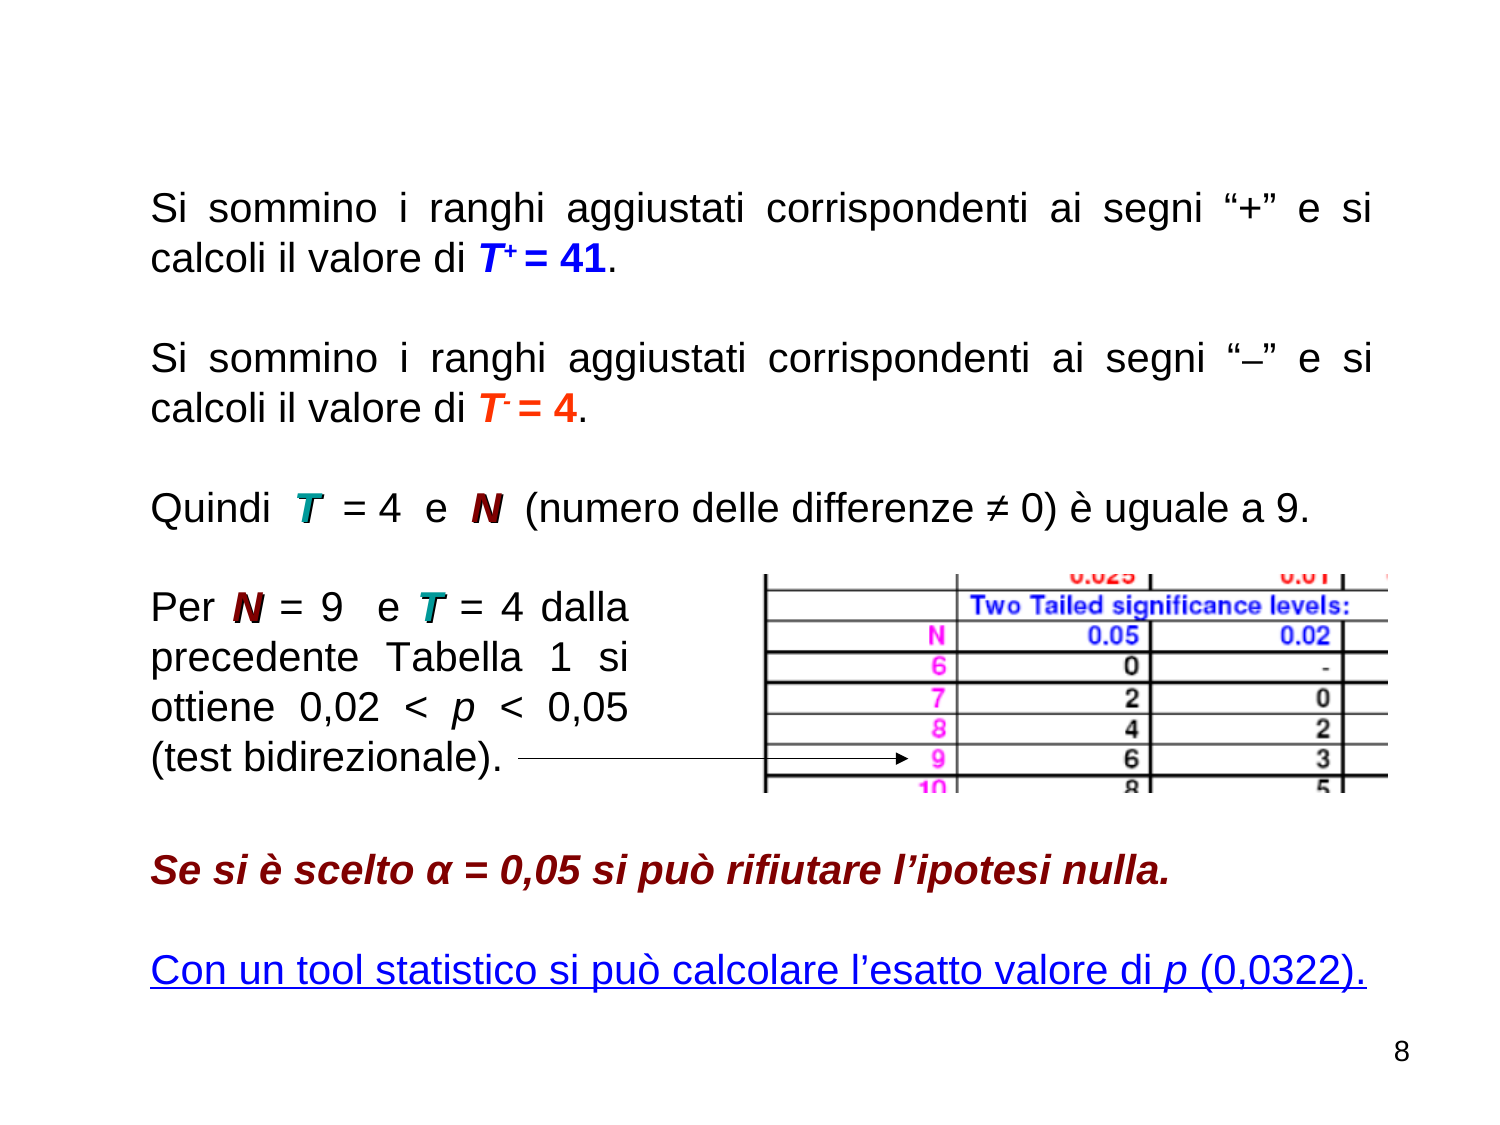

Si sommino i ranghi aggiustati corrispondenti ai segni “+” e si calcoli il valore di T+ = 41.
Si sommino i ranghi aggiustati corrispondenti ai segni “–” e si calcoli il valore di T- = 4.
Quindi T = 4 e N (numero delle differenze ≠ 0) è uguale a 9.
Per N = 9 e T = 4 dalla precedente Tabella 1 si ottiene 0,02 < p < 0,05 (test bidirezionale).
Se si è scelto α = 0,05 si può rifiutare l’ipotesi nulla.
Con un tool statistico si può calcolare l’esatto valore di p (0,0322).